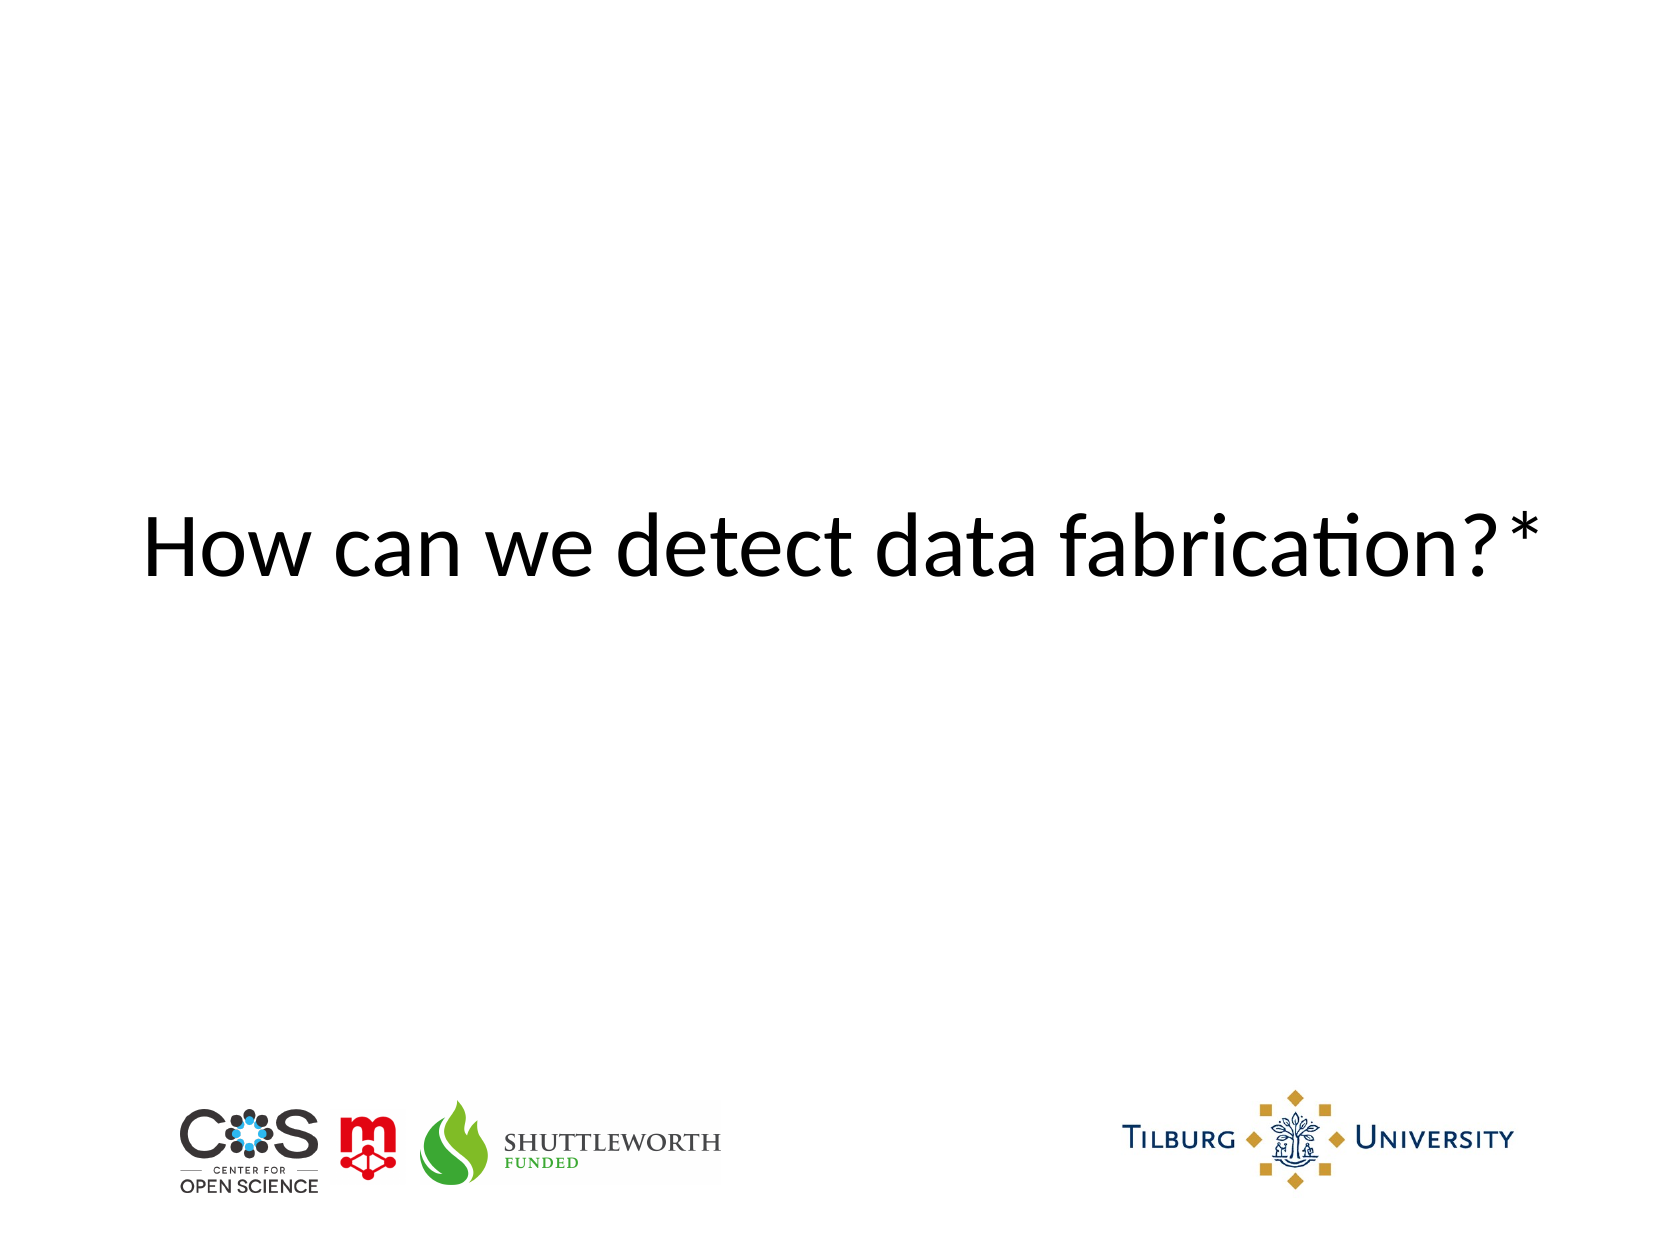

# How can we detect data fabrication?*
*in summary results